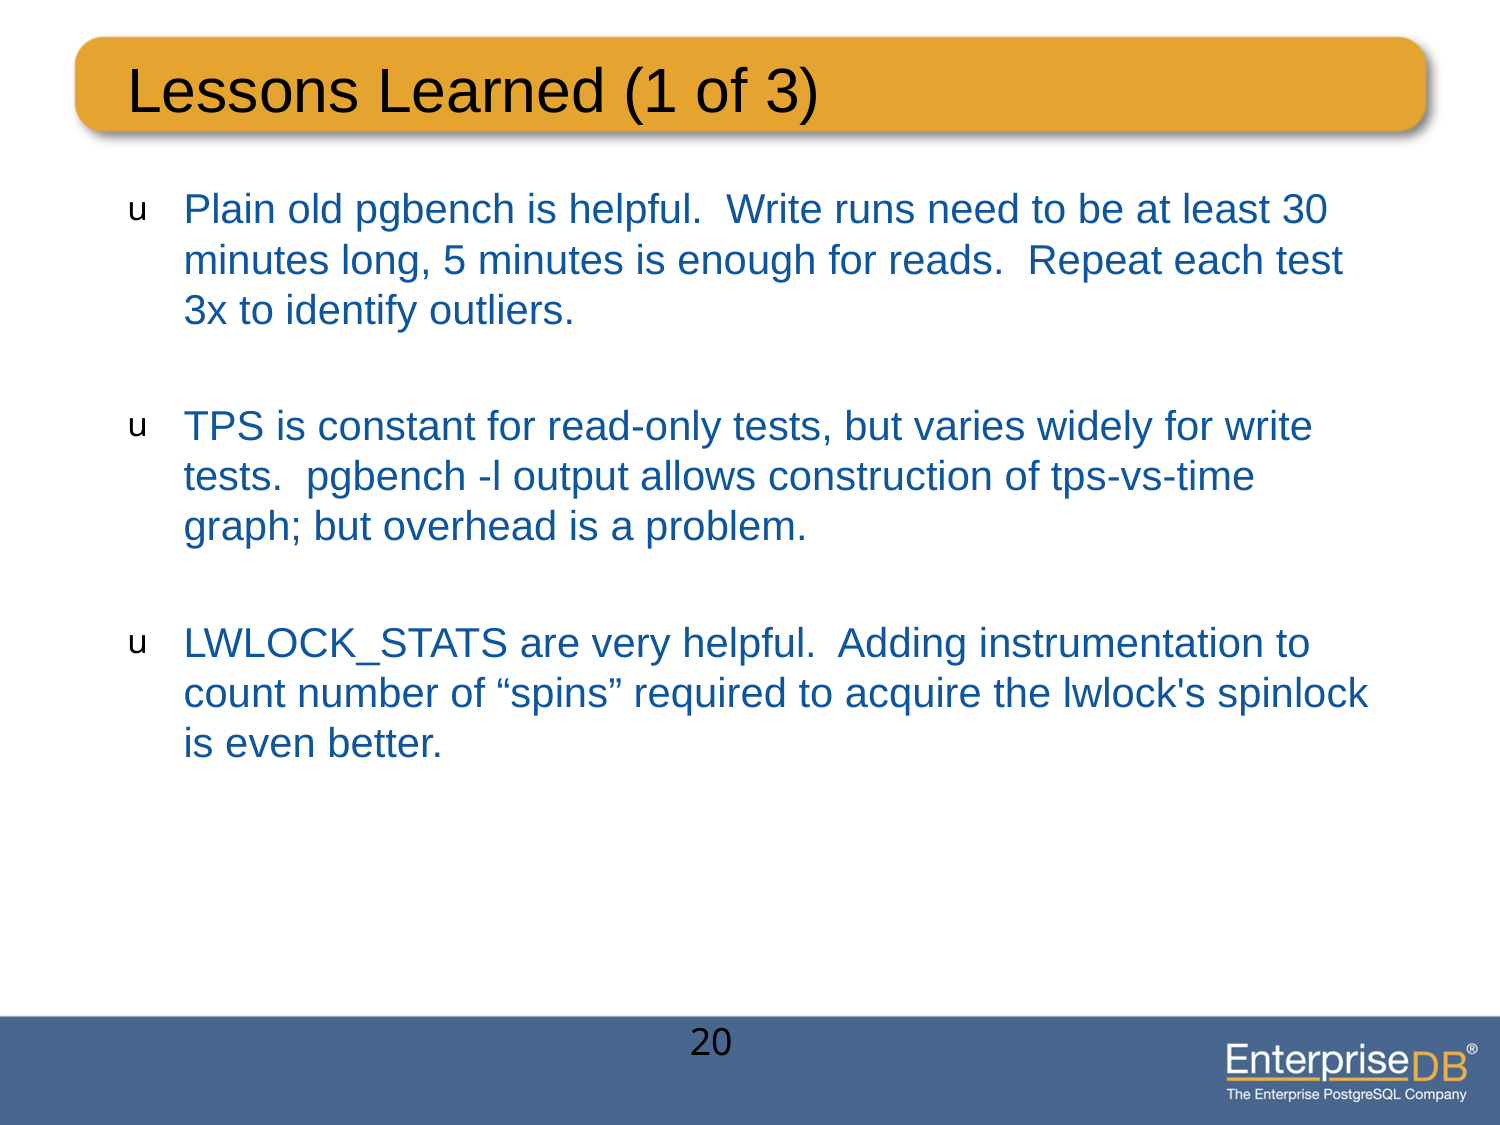

# Lessons Learned (1 of 3)
Plain old pgbench is helpful. Write runs need to be at least 30 minutes long, 5 minutes is enough for reads. Repeat each test 3x to identify outliers.
TPS is constant for read-only tests, but varies widely for write tests. pgbench -l output allows construction of tps-vs-time graph; but overhead is a problem.
LWLOCK_STATS are very helpful. Adding instrumentation to count number of “spins” required to acquire the lwlock's spinlock is even better.